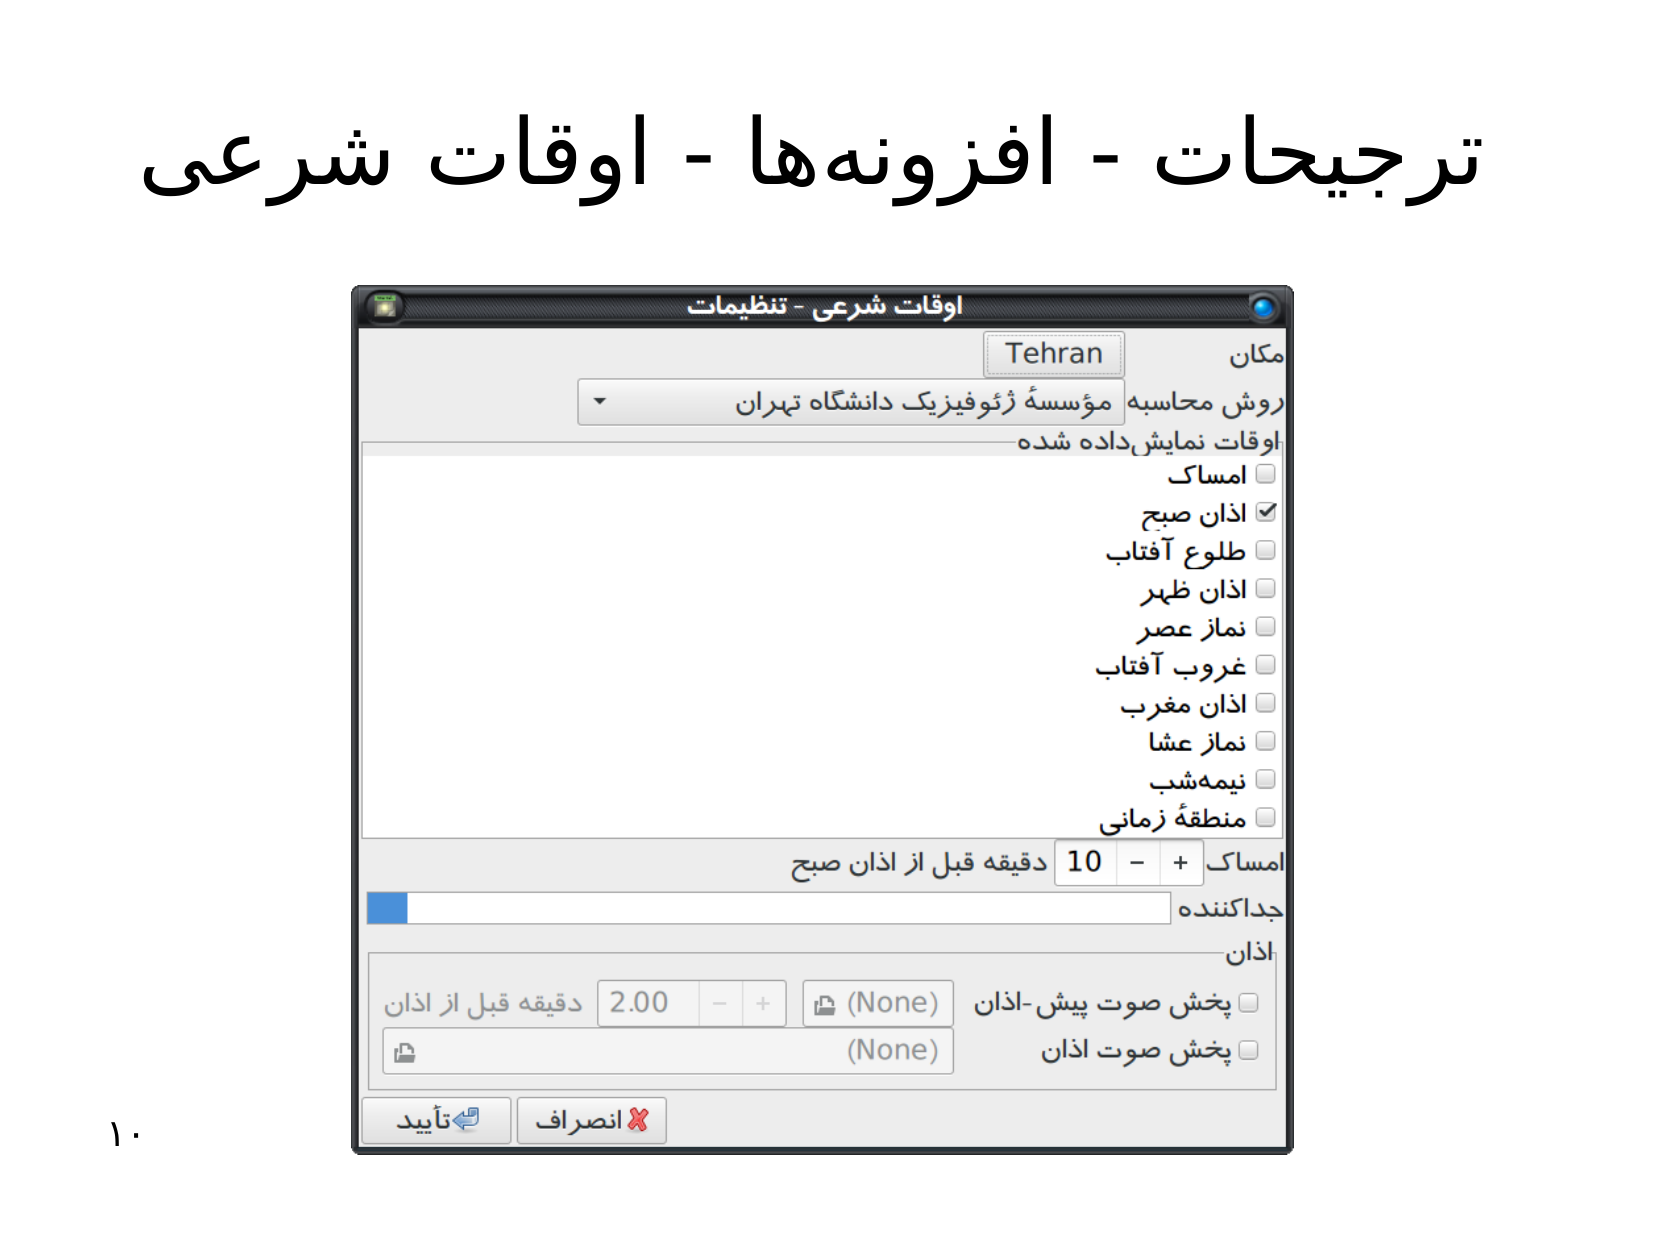

# ترجیحات - افزونه‌ها - اوقات شرعی
۱۰